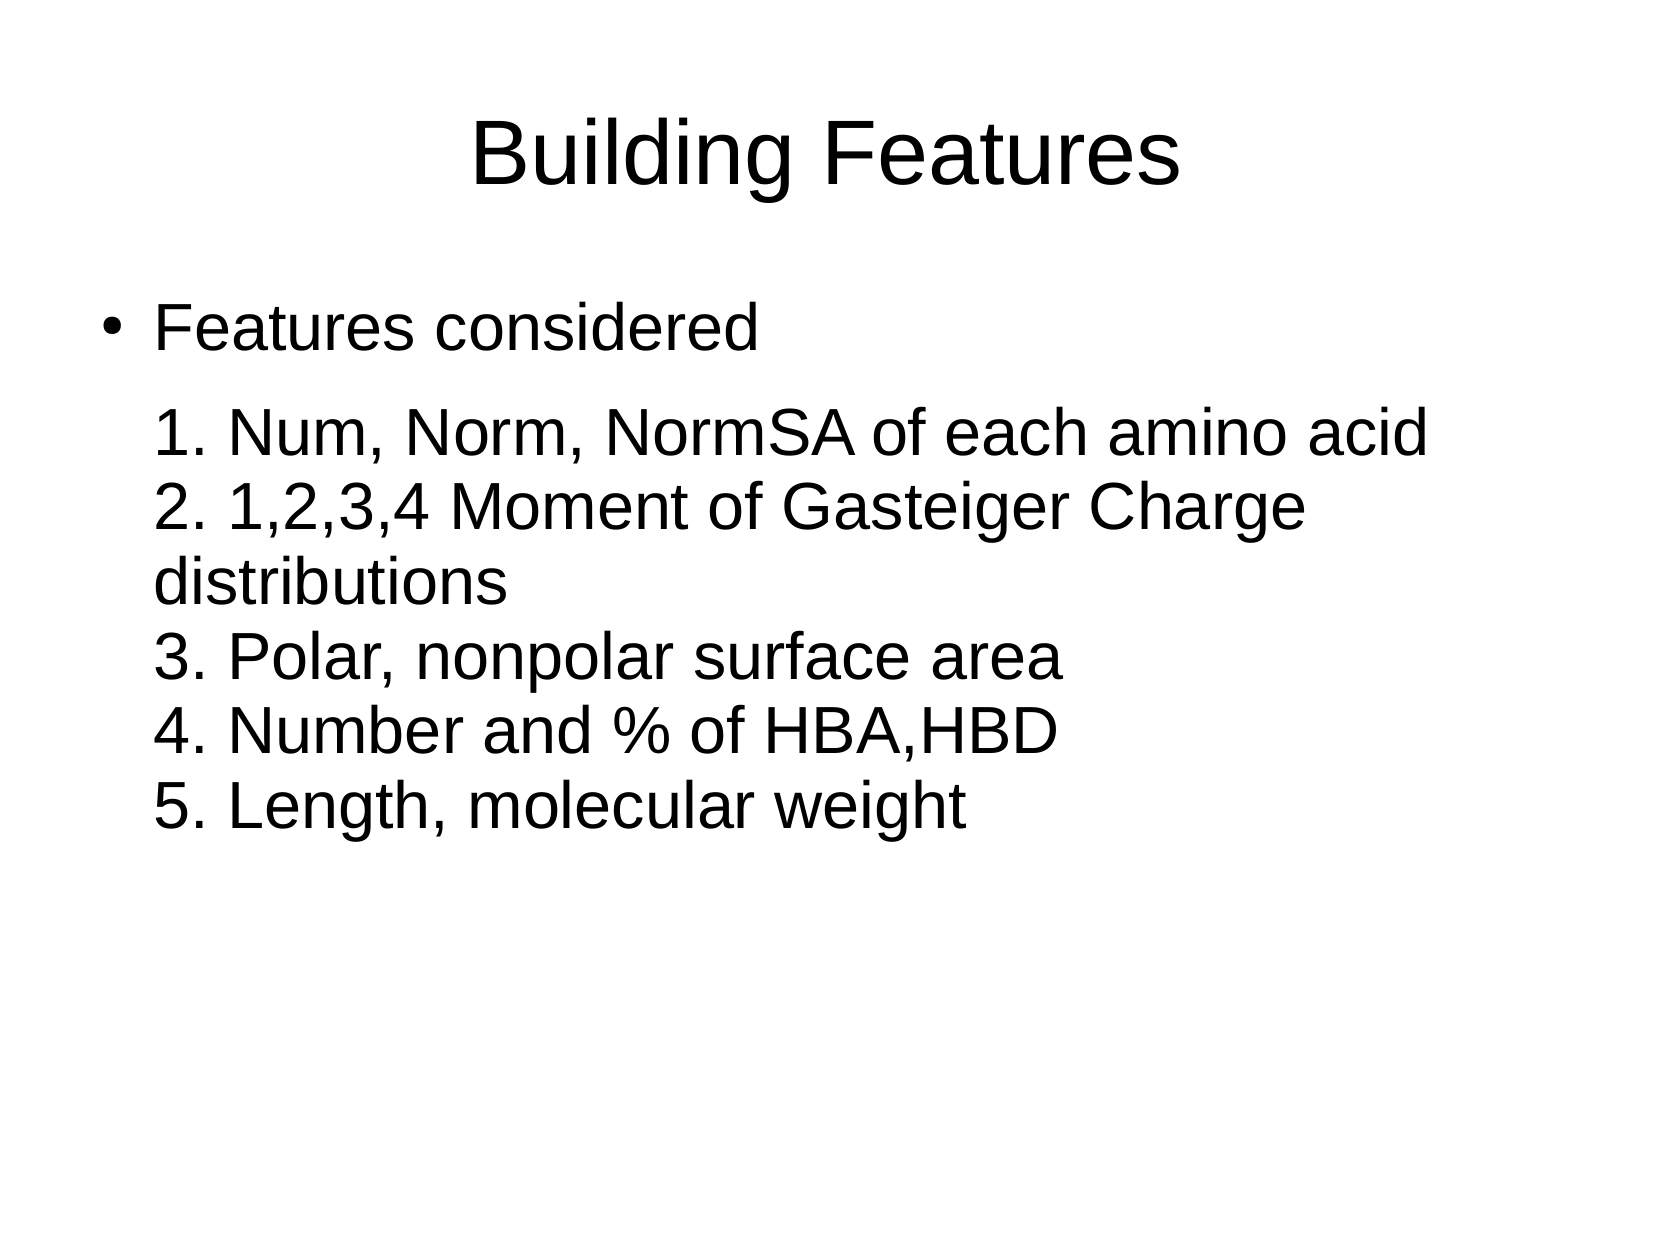

# Building Features
Features considered
1. Num, Norm, NormSA of each amino acid
2. 1,2,3,4 Moment of Gasteiger Charge distributions
3. Polar, nonpolar surface area
4. Number and % of HBA,HBD
5. Length, molecular weight